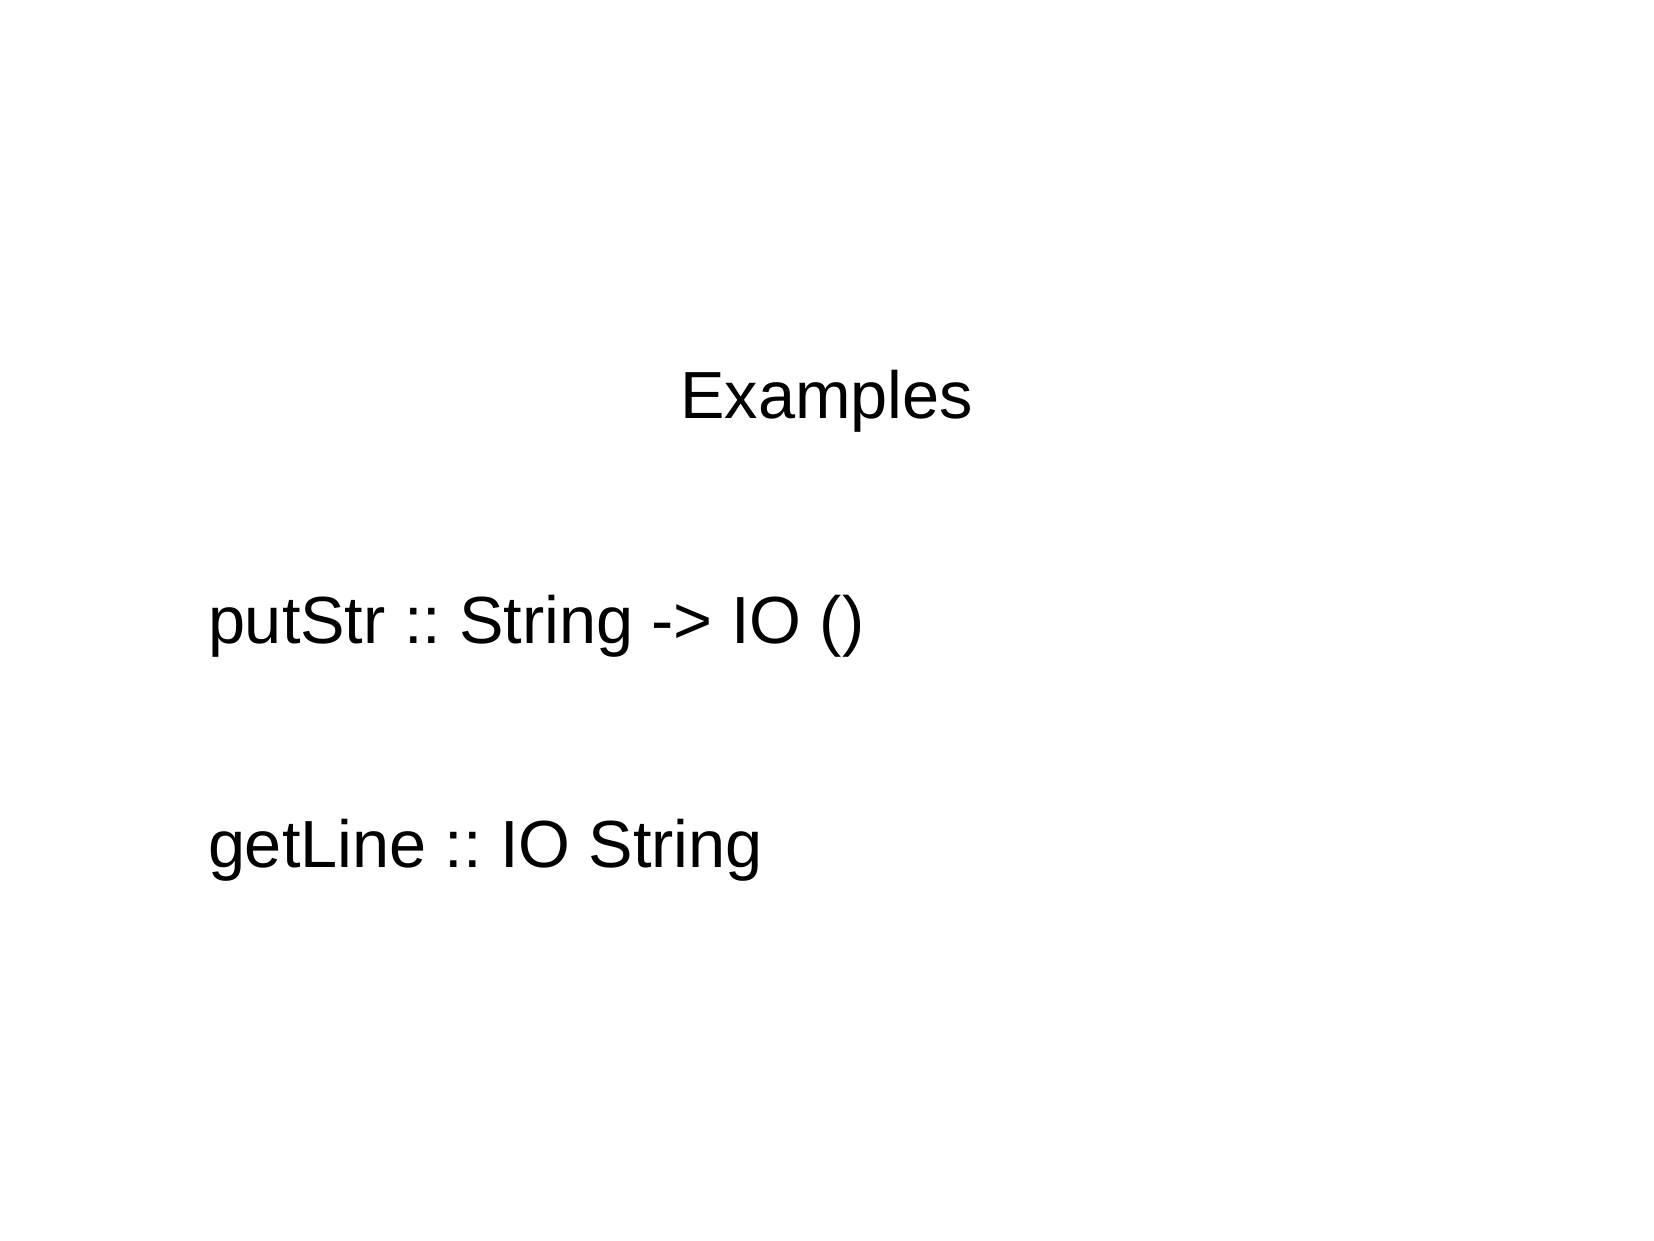

# Examples
putStr :: String -> IO ()
getLine :: IO String